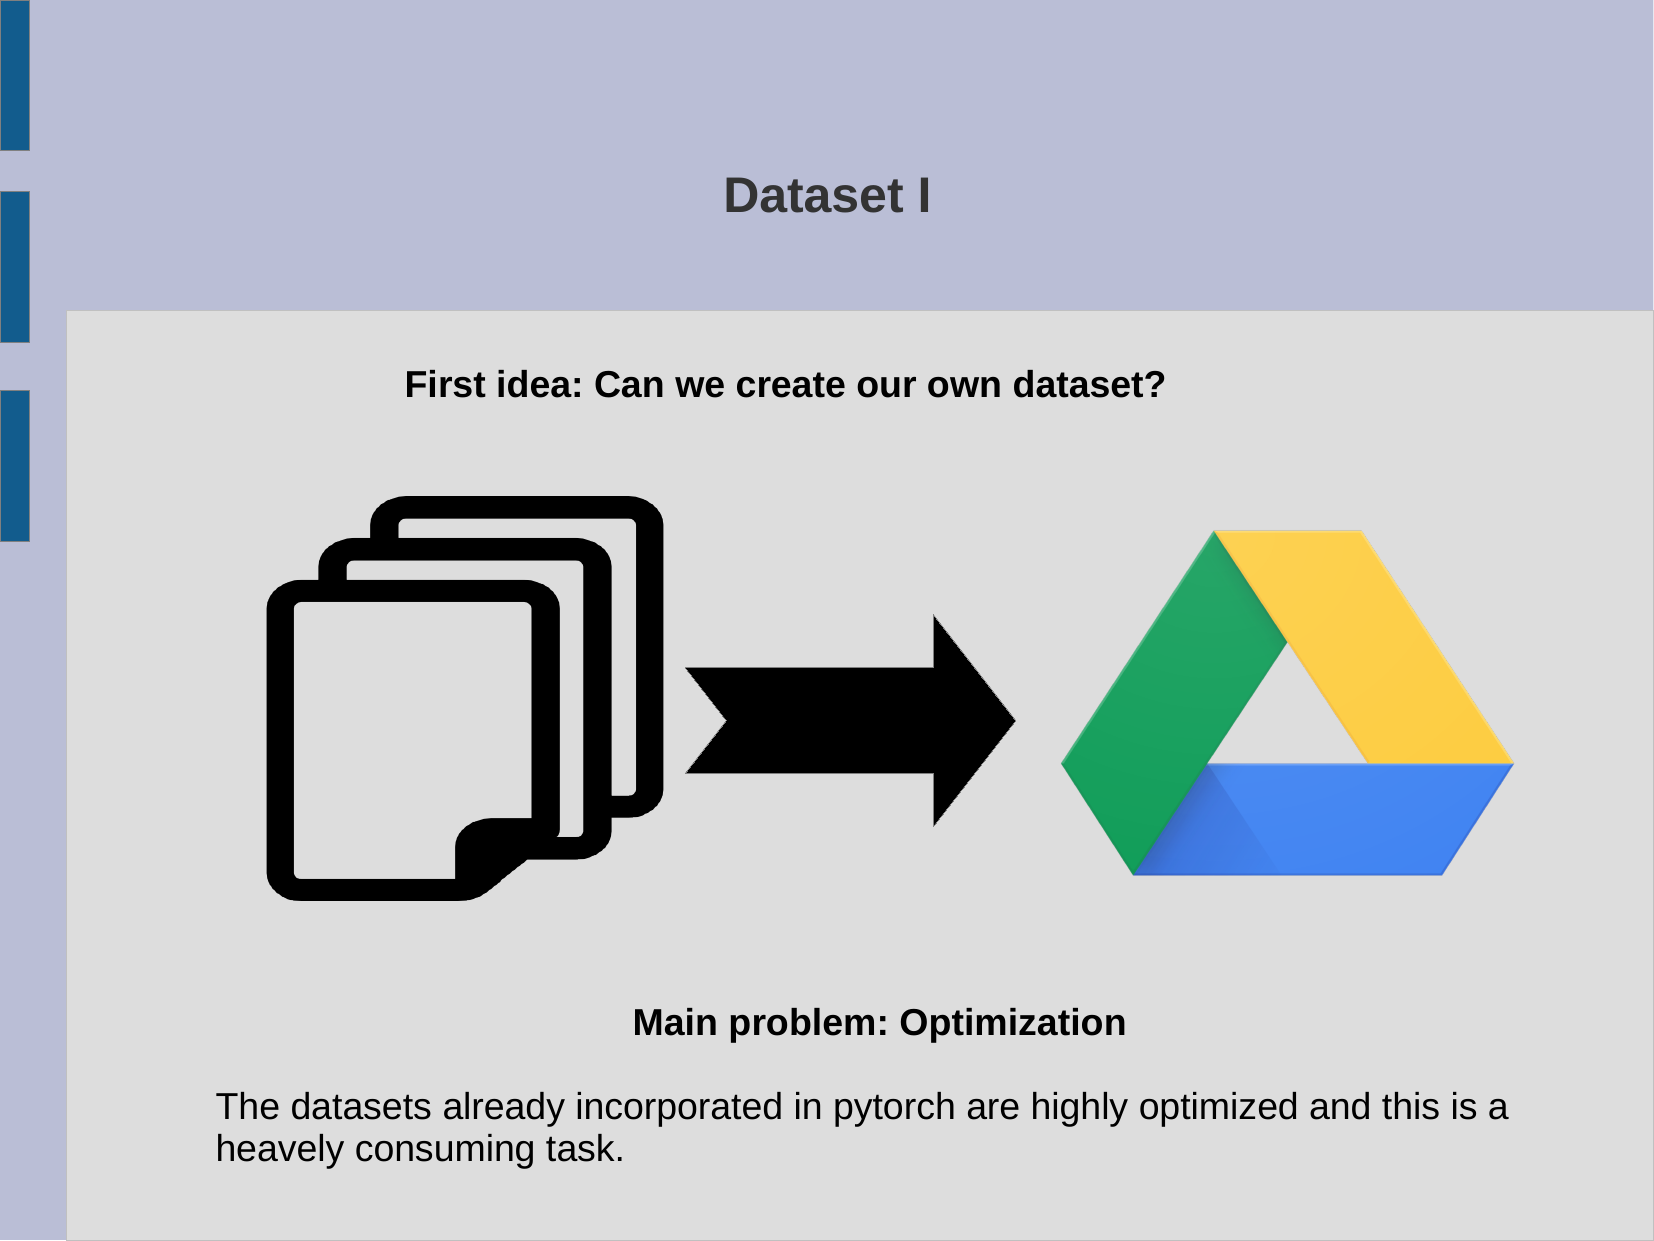

# Dataset I
First idea: Can we create our own dataset?
Main problem: Optimization
The datasets already incorporated in pytorch are highly optimized and this is a heavely consuming task.